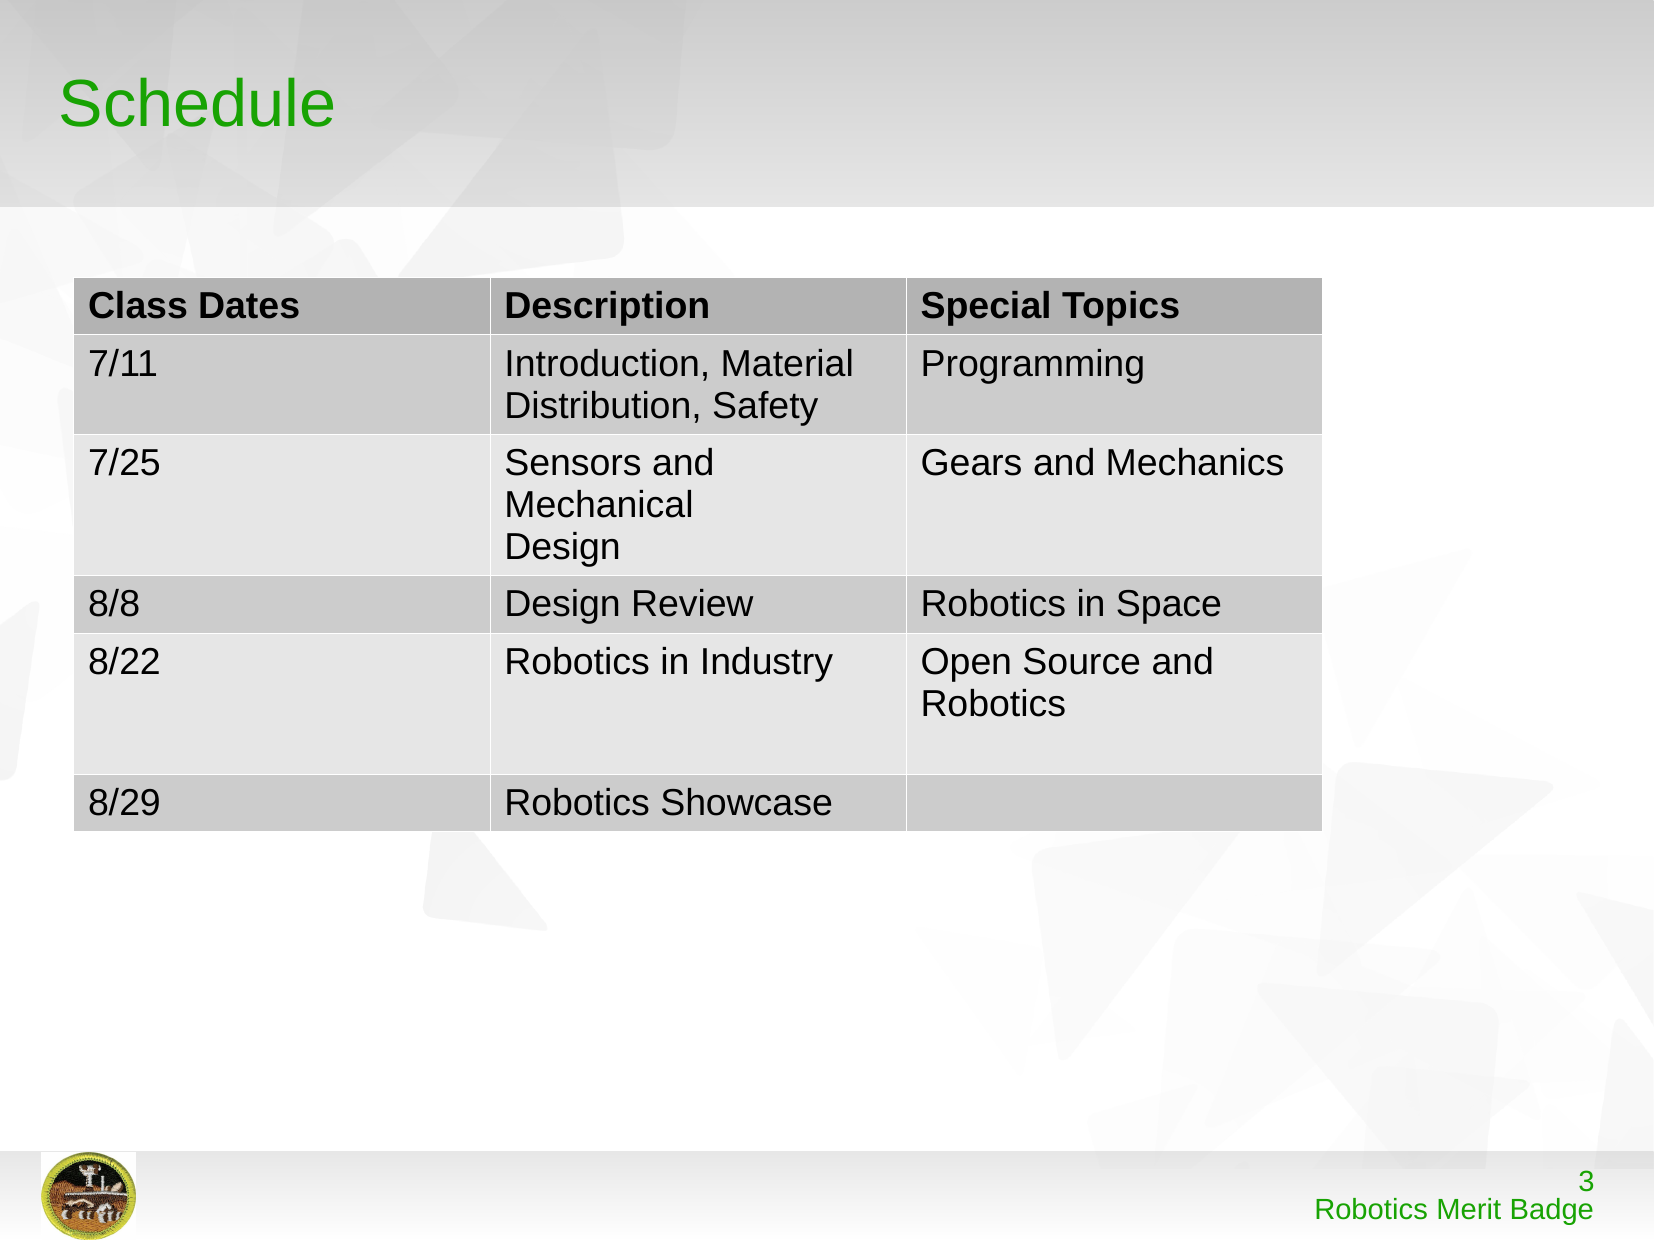

# Schedule
| Class Dates | Description | Special Topics |
| --- | --- | --- |
| 7/11 | Introduction, Material Distribution, Safety | Programming |
| 7/25 | Sensors and Mechanical Design | Gears and Mechanics |
| 8/8 | Design Review | Robotics in Space |
| 8/22 | Robotics in Industry | Open Source and Robotics |
| 8/29 | Robotics Showcase | |
3
Robotics Merit Badge